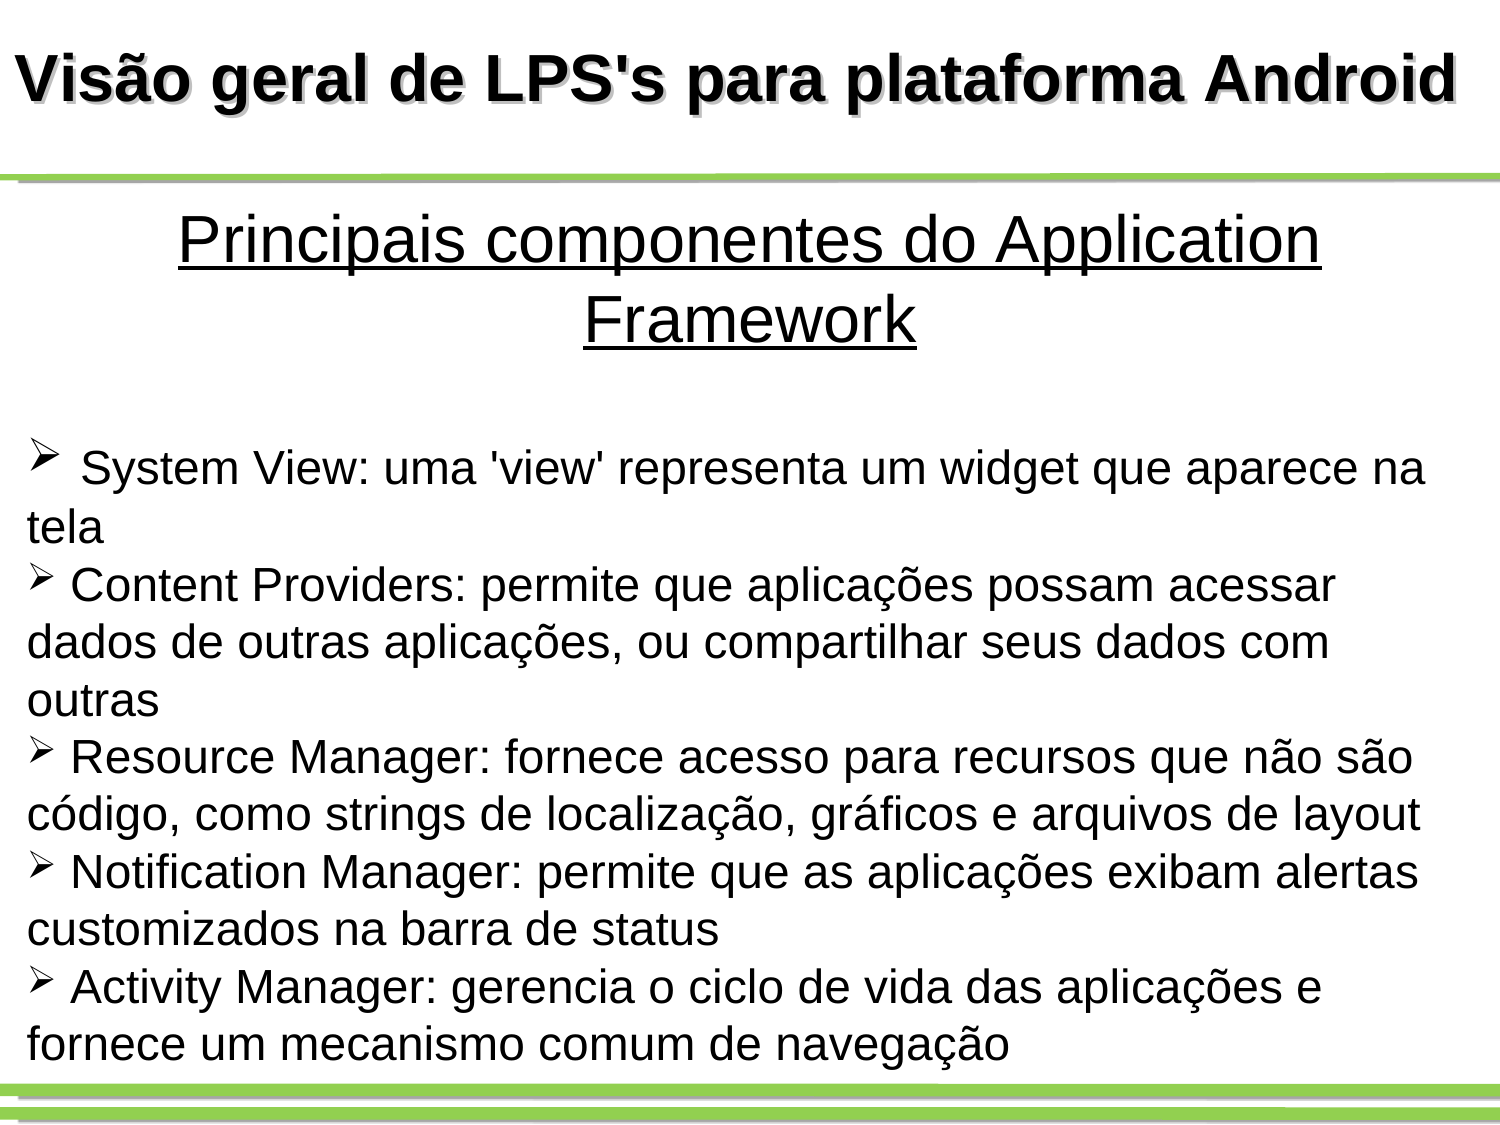

Visão geral de LPS's para plataforma Android
Principais componentes do Application Framework
 System View: uma 'view' representa um widget que aparece na tela
 Content Providers: permite que aplicações possam acessar dados de outras aplicações, ou compartilhar seus dados com outras
 Resource Manager: fornece acesso para recursos que não são código, como strings de localização, gráficos e arquivos de layout
 Notification Manager: permite que as aplicações exibam alertas customizados na barra de status
 Activity Manager: gerencia o ciclo de vida das aplicações e fornece um mecanismo comum de navegação